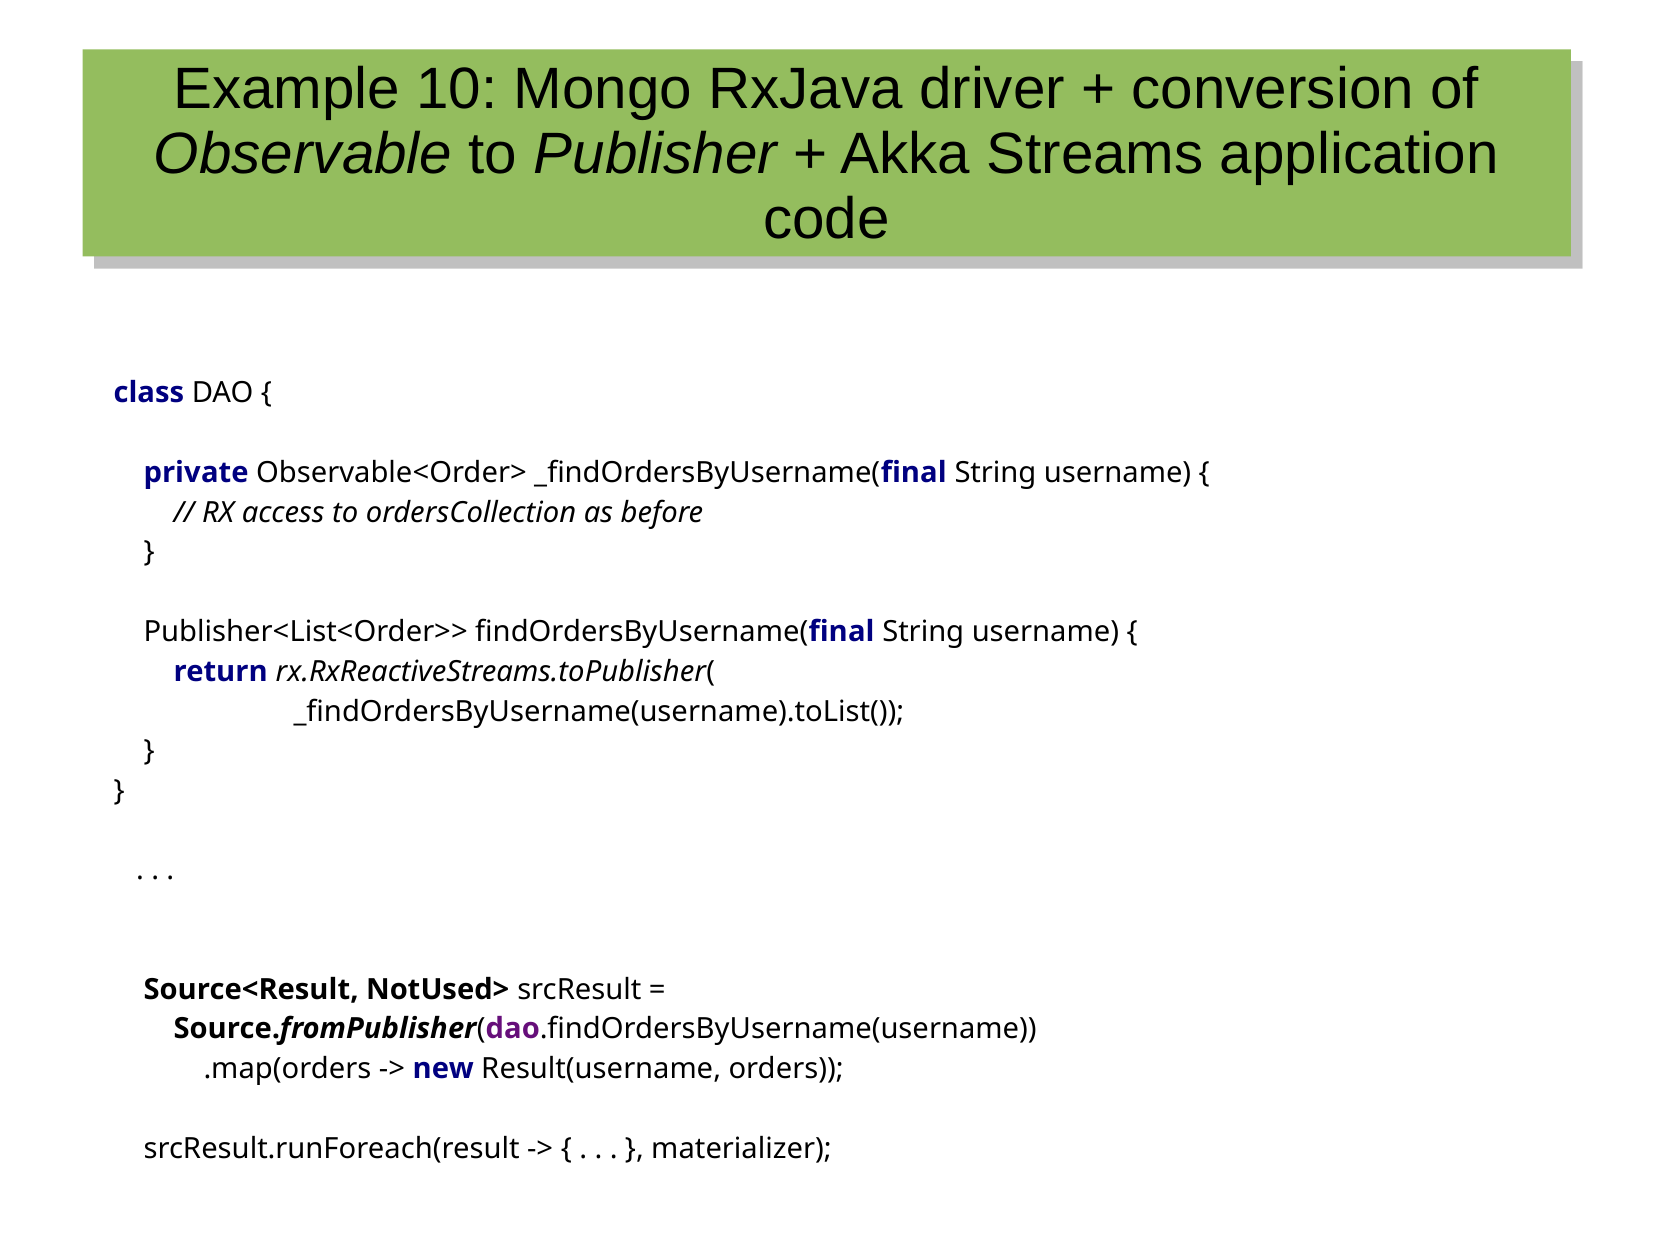

# Example 10: Mongo RxJava driver + conversion of Observable to Publisher + Akka Streams application code
class DAO {
 private Observable<Order> _findOrdersByUsername(final String username) {
 // RX access to ordersCollection as before
 }
 Publisher<List<Order>> findOrdersByUsername(final String username) {
 return rx.RxReactiveStreams.toPublisher(
 _findOrdersByUsername(username).toList());
 }
}
 . . .
 Source<Result, NotUsed> srcResult =
 Source.fromPublisher(dao.findOrdersByUsername(username))
 .map(orders -> new Result(username, orders));
 srcResult.runForeach(result -> { . . . }, materializer);